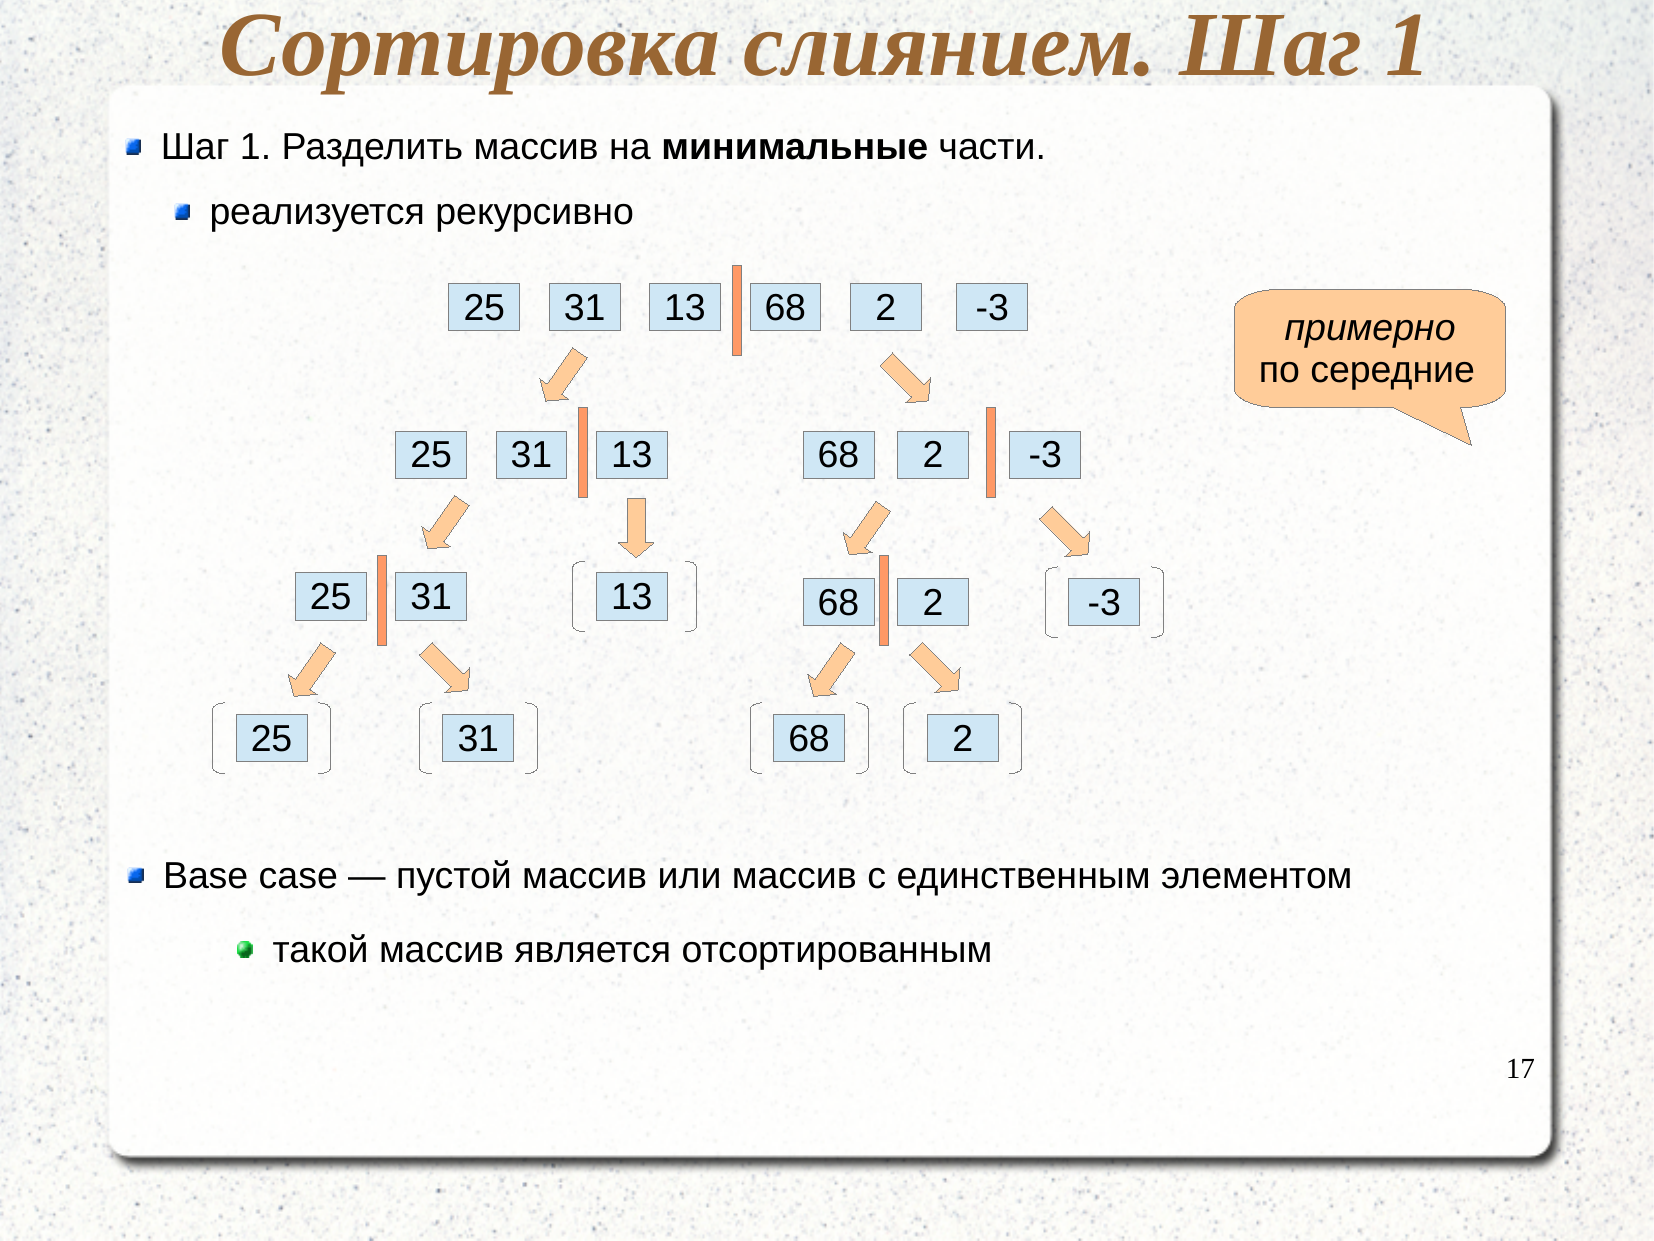

# Сортировка слиянием. Шаг 1
Шаг 1. Разделить массив на минимальные части.
реализуется рекурсивно
25
31
13
68
2
-3
примерно
по середние
25
31
13
68
2
-3
25
31
13
68
2
-3
25
31
68
2
Base case — пустой массив или массив с единственным элементом
такой массив является отсортированным
17